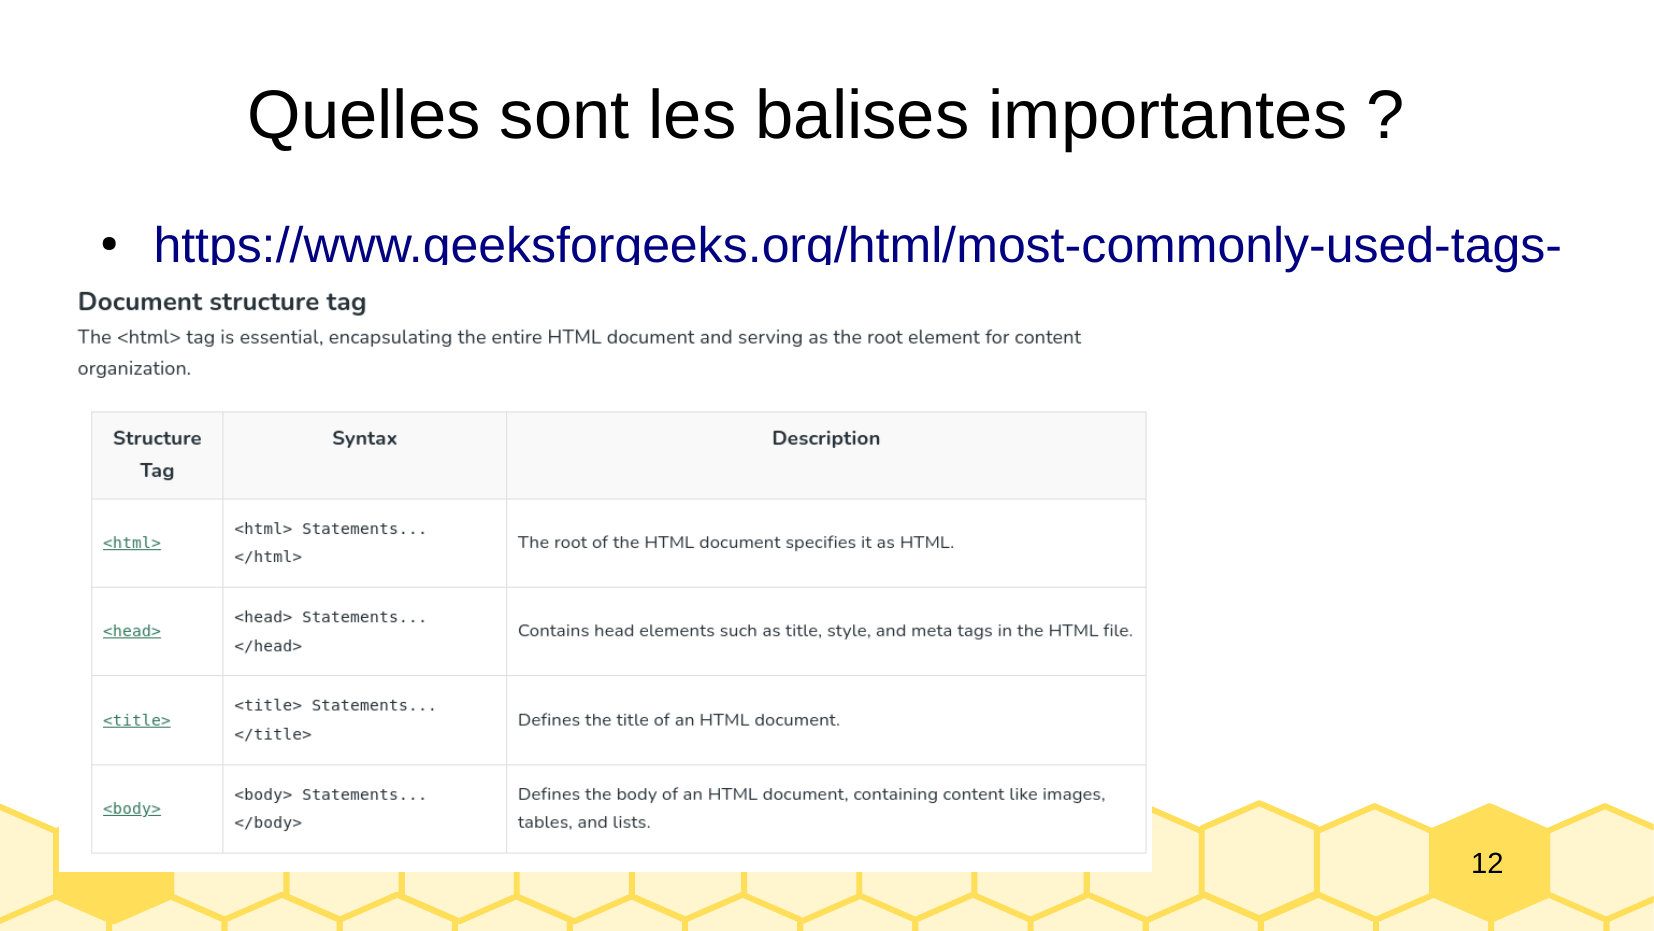

# Quelles sont les balises importantes ?
https://www.geeksforgeeks.org/html/most-commonly-used-tags-in-html/